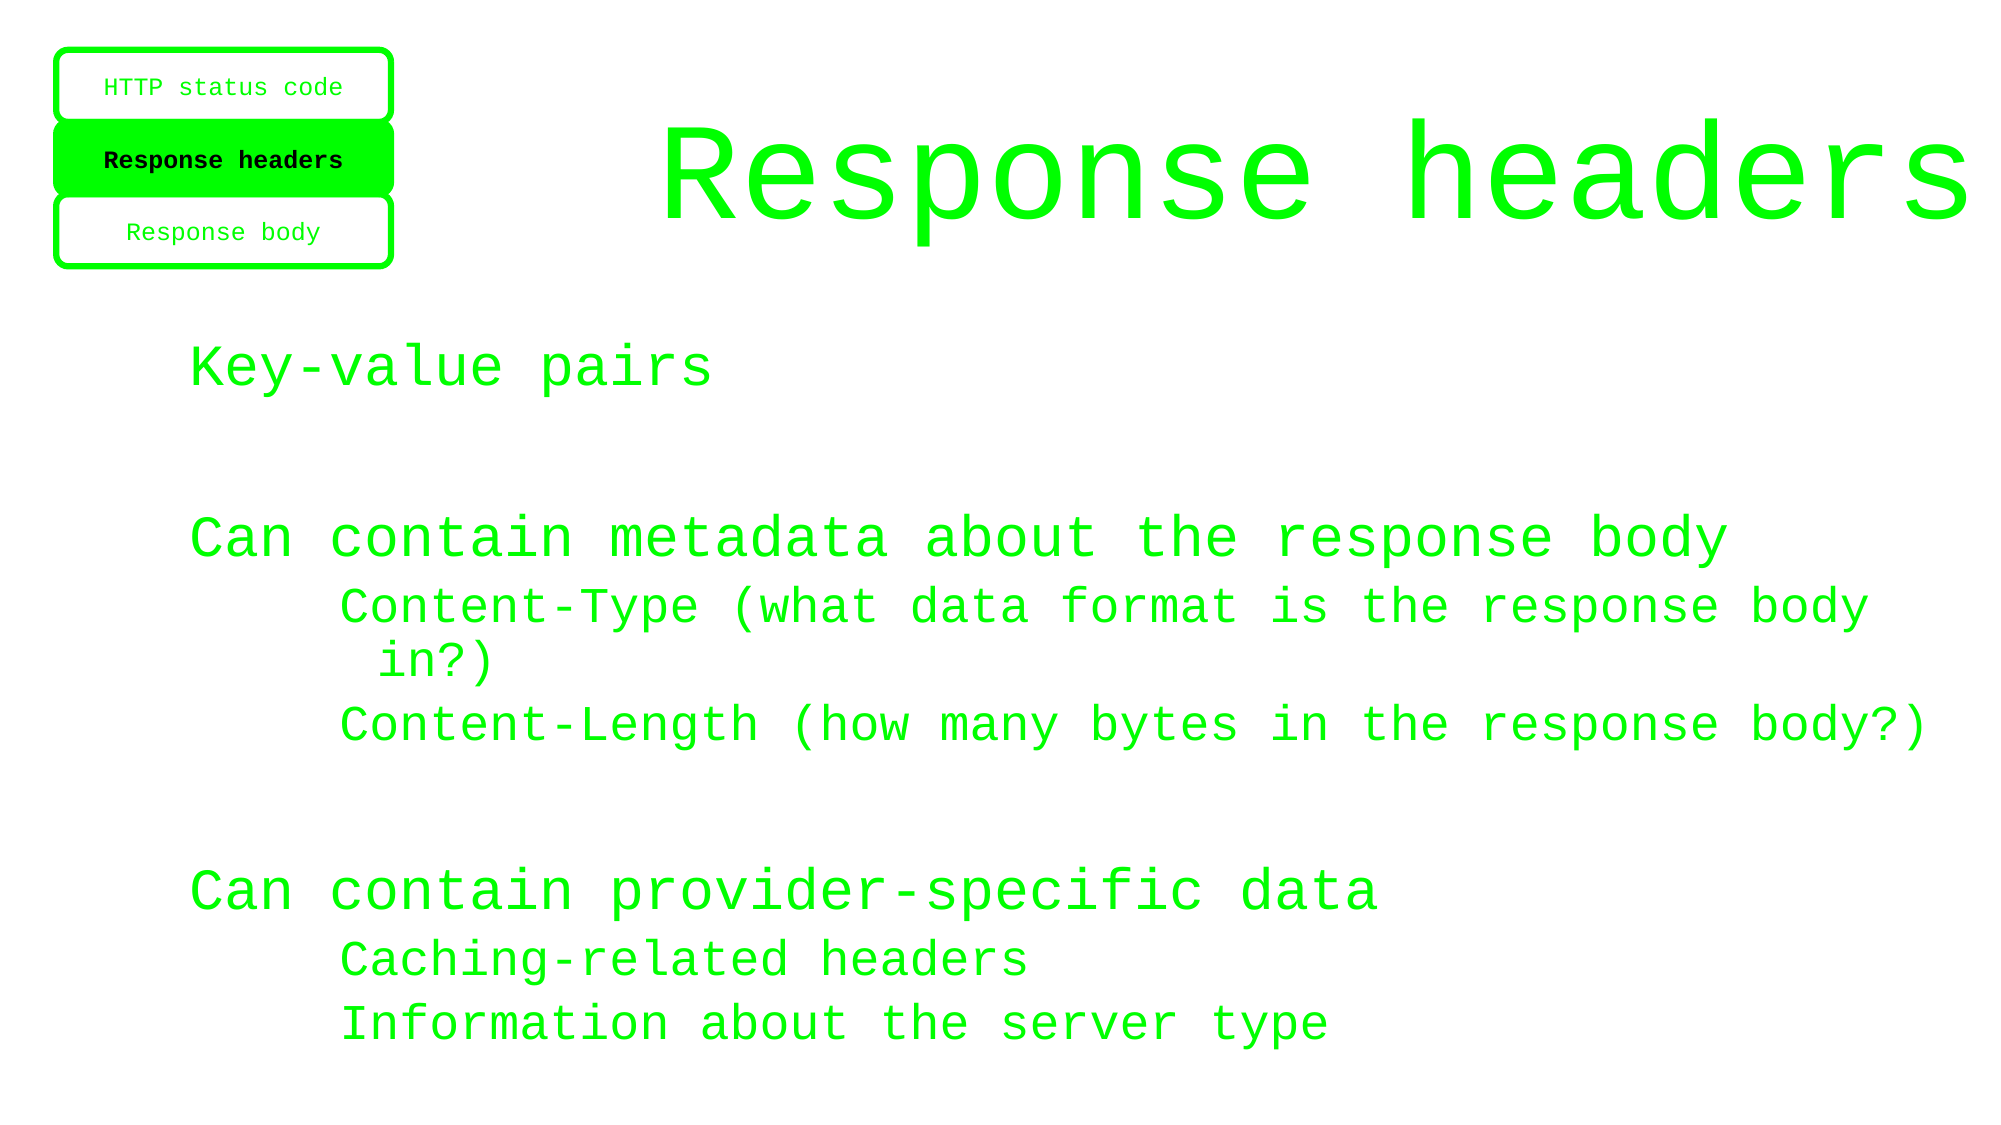

HTTP status code
Response headers
Response headers
Response body
# Key-value pairs
Can contain metadata about the response body
Content-Type (what data format is the response body in?)
Content-Length (how many bytes in the response body?)
Can contain provider-specific data
Caching-related headers
Information about the server type